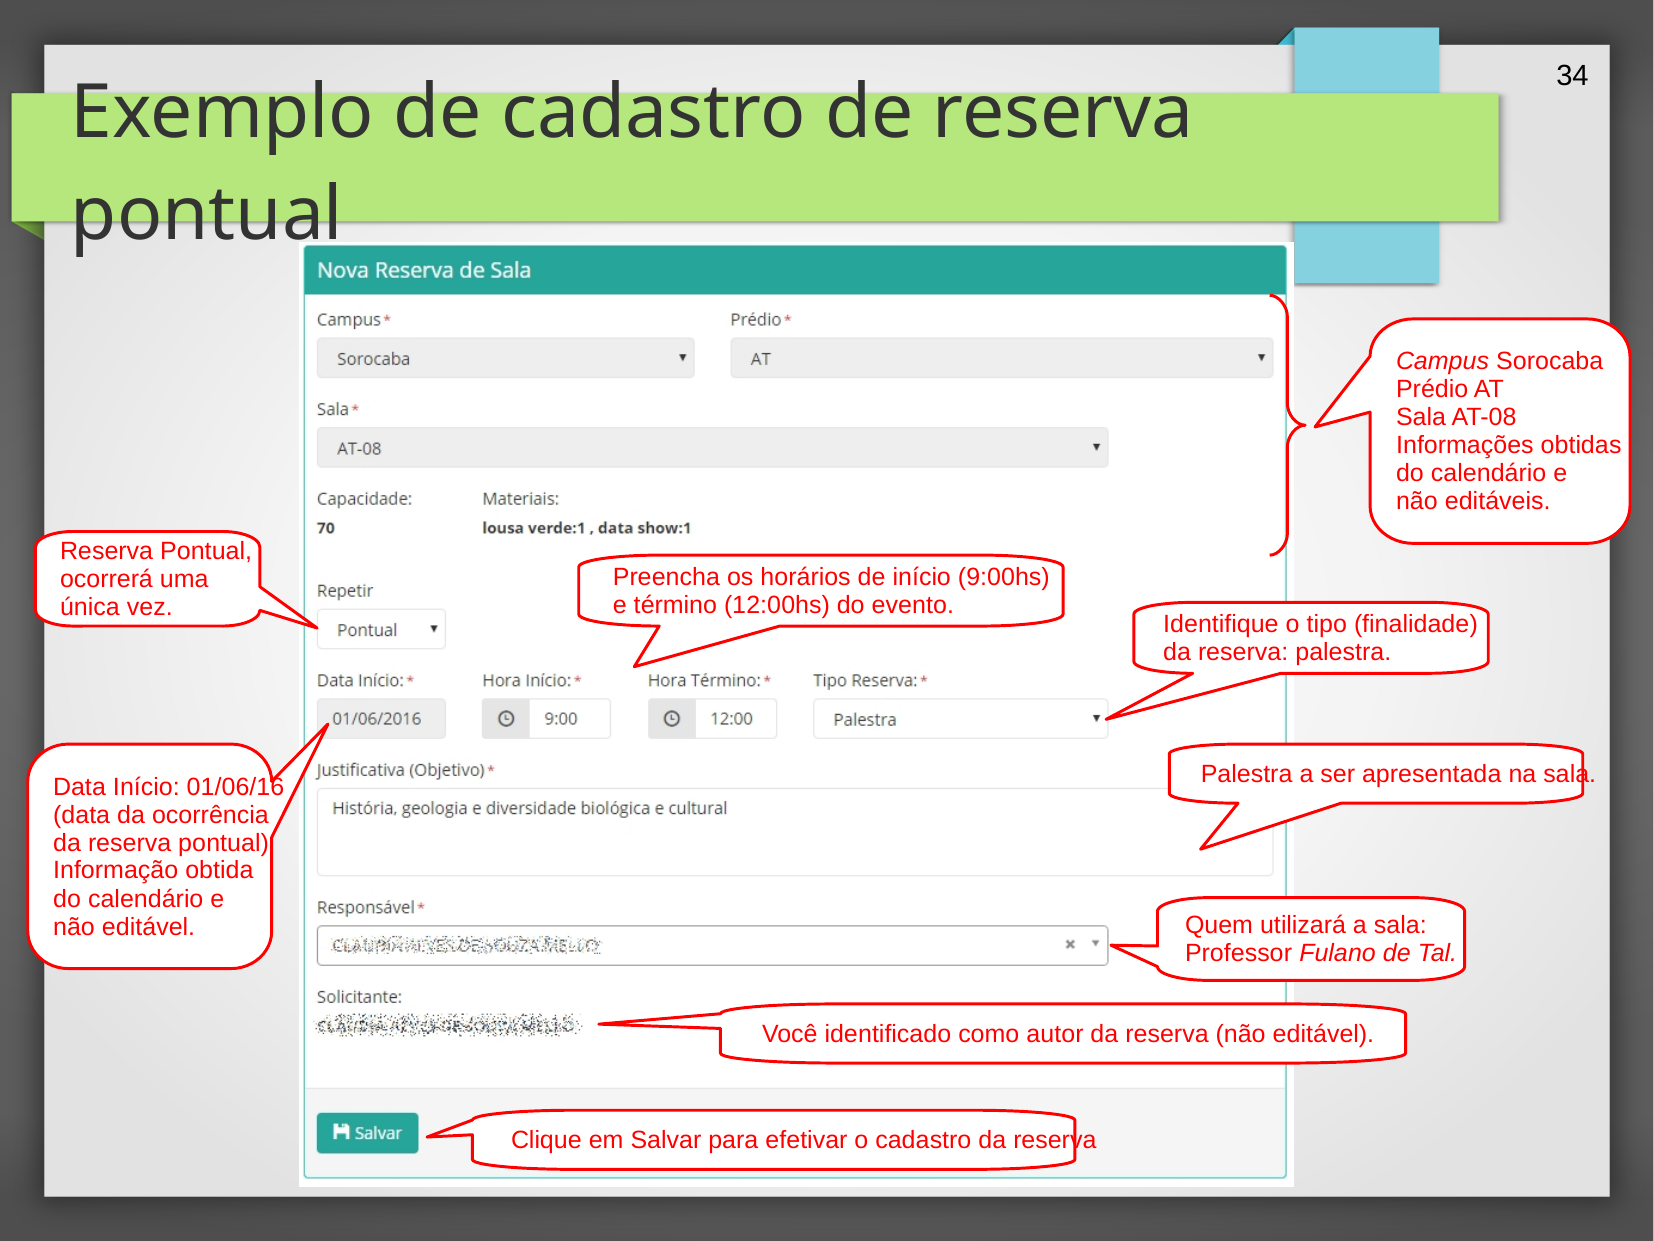

# Exemplo de cadastro de reserva pontual
34
Campus Sorocaba
Prédio AT
Sala AT-08
Informações obtidas
do calendário e
não editáveis.
Reserva Pontual,
ocorrerá uma
única vez.
Preencha os horários de início (9:00hs)
e término (12:00hs) do evento.
Identifique o tipo (finalidade)
da reserva: palestra.
Data Início: 01/06/16
(data da ocorrência
da reserva pontual)
Informação obtida
do calendário e
não editável.
Palestra a ser apresentada na sala.
Quem utilizará a sala:
Professor Fulano de Tal.
Você identificado como autor da reserva (não editável).
Clique em Salvar para efetivar o cadastro da reserva